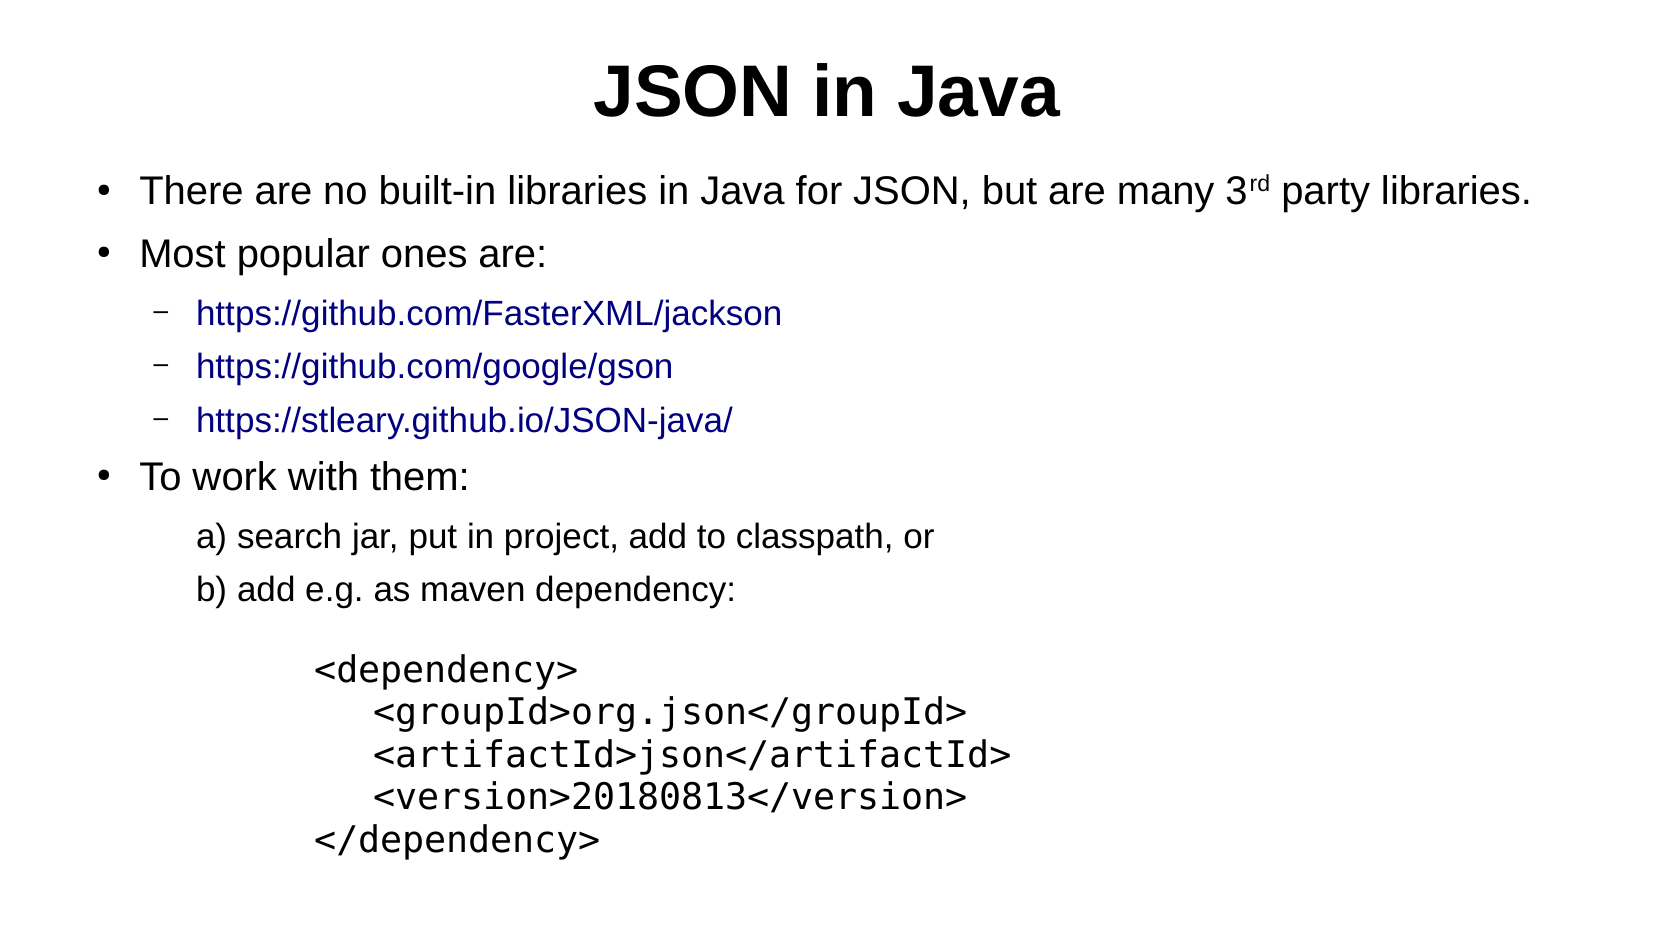

# JSON in Java
There are no built-in libraries in Java for JSON, but are many 3rd party libraries.
Most popular ones are:
https://github.com/FasterXML/jackson
https://github.com/google/gson
https://stleary.github.io/JSON-java/
To work with them:
a) search jar, put in project, add to classpath, or
b) add e.g. as maven dependency:
		<dependency>
			<groupId>org.json</groupId>
			<artifactId>json</artifactId>
			<version>20180813</version>
		</dependency>